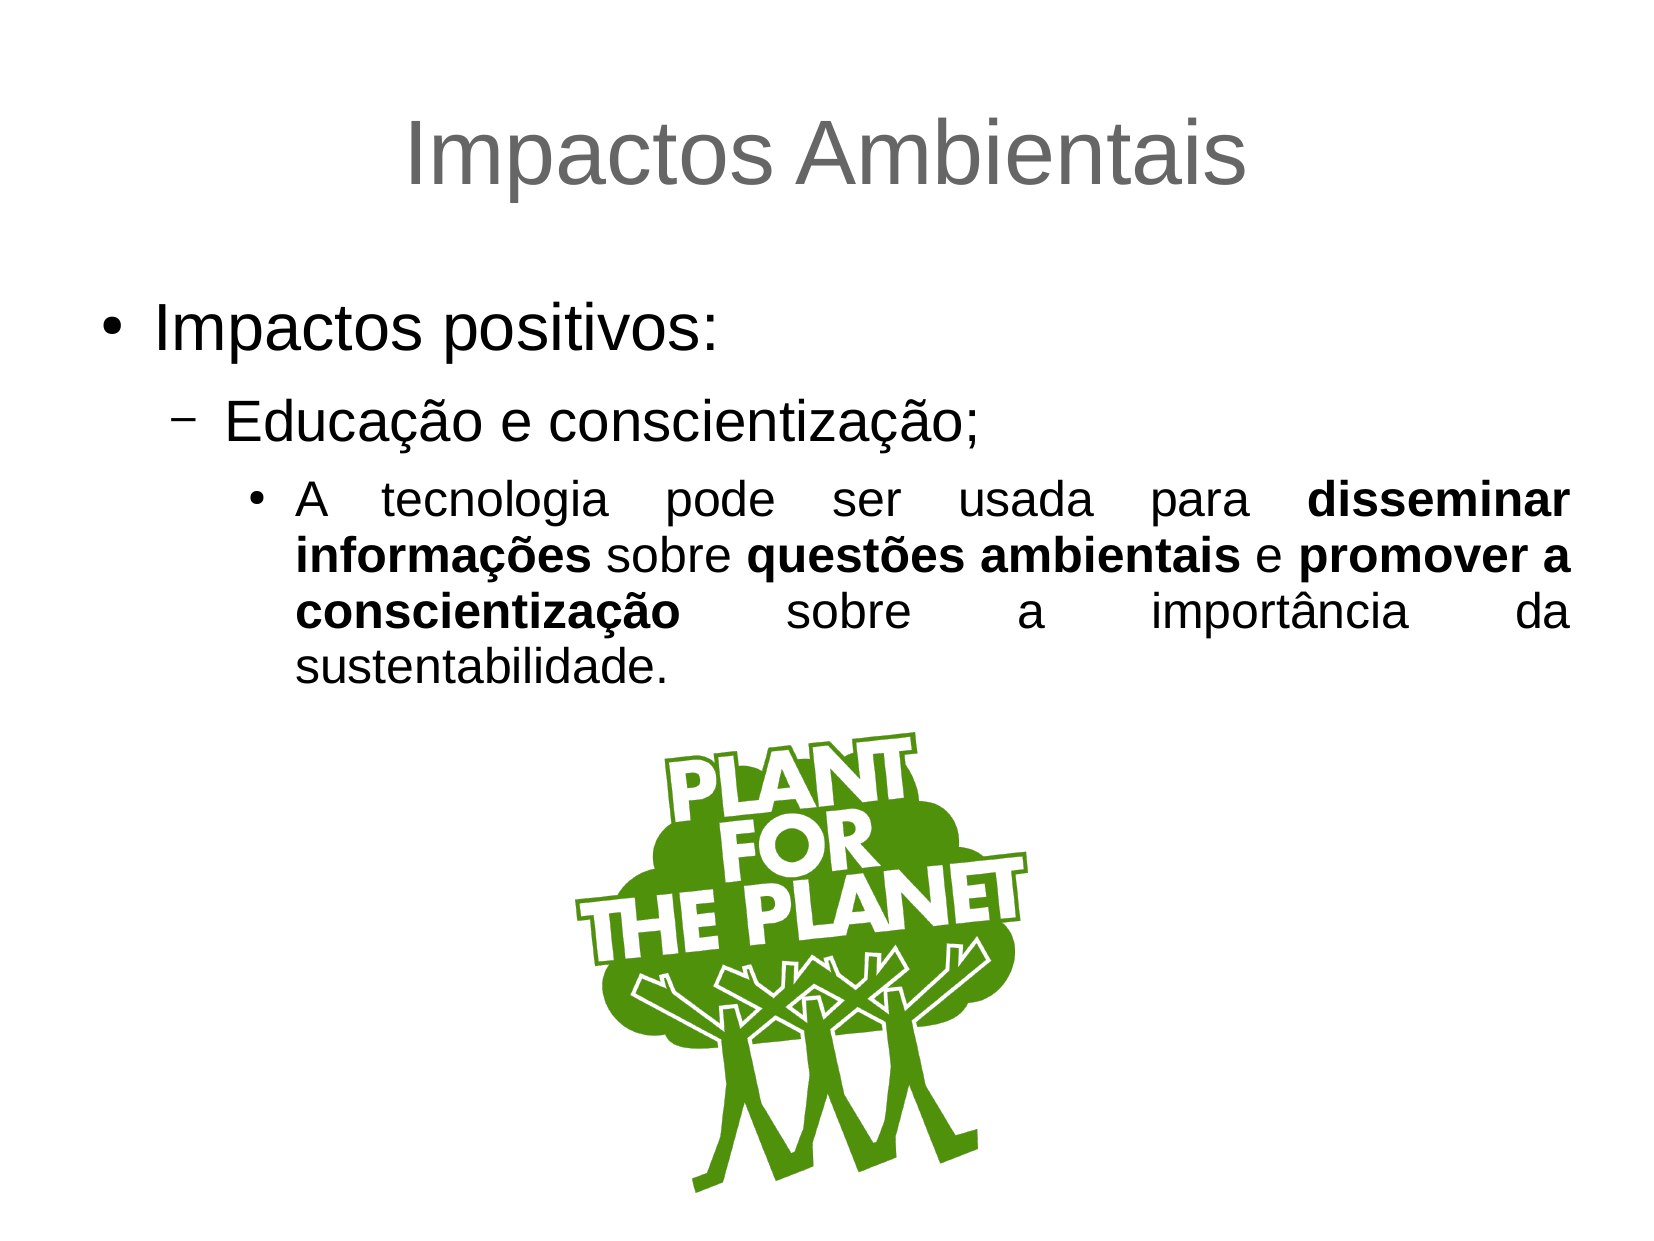

# Impactos Ambientais
Impactos positivos:
Educação e conscientização;
A tecnologia pode ser usada para disseminar informações sobre questões ambientais e promover a conscientização sobre a importância da sustentabilidade.